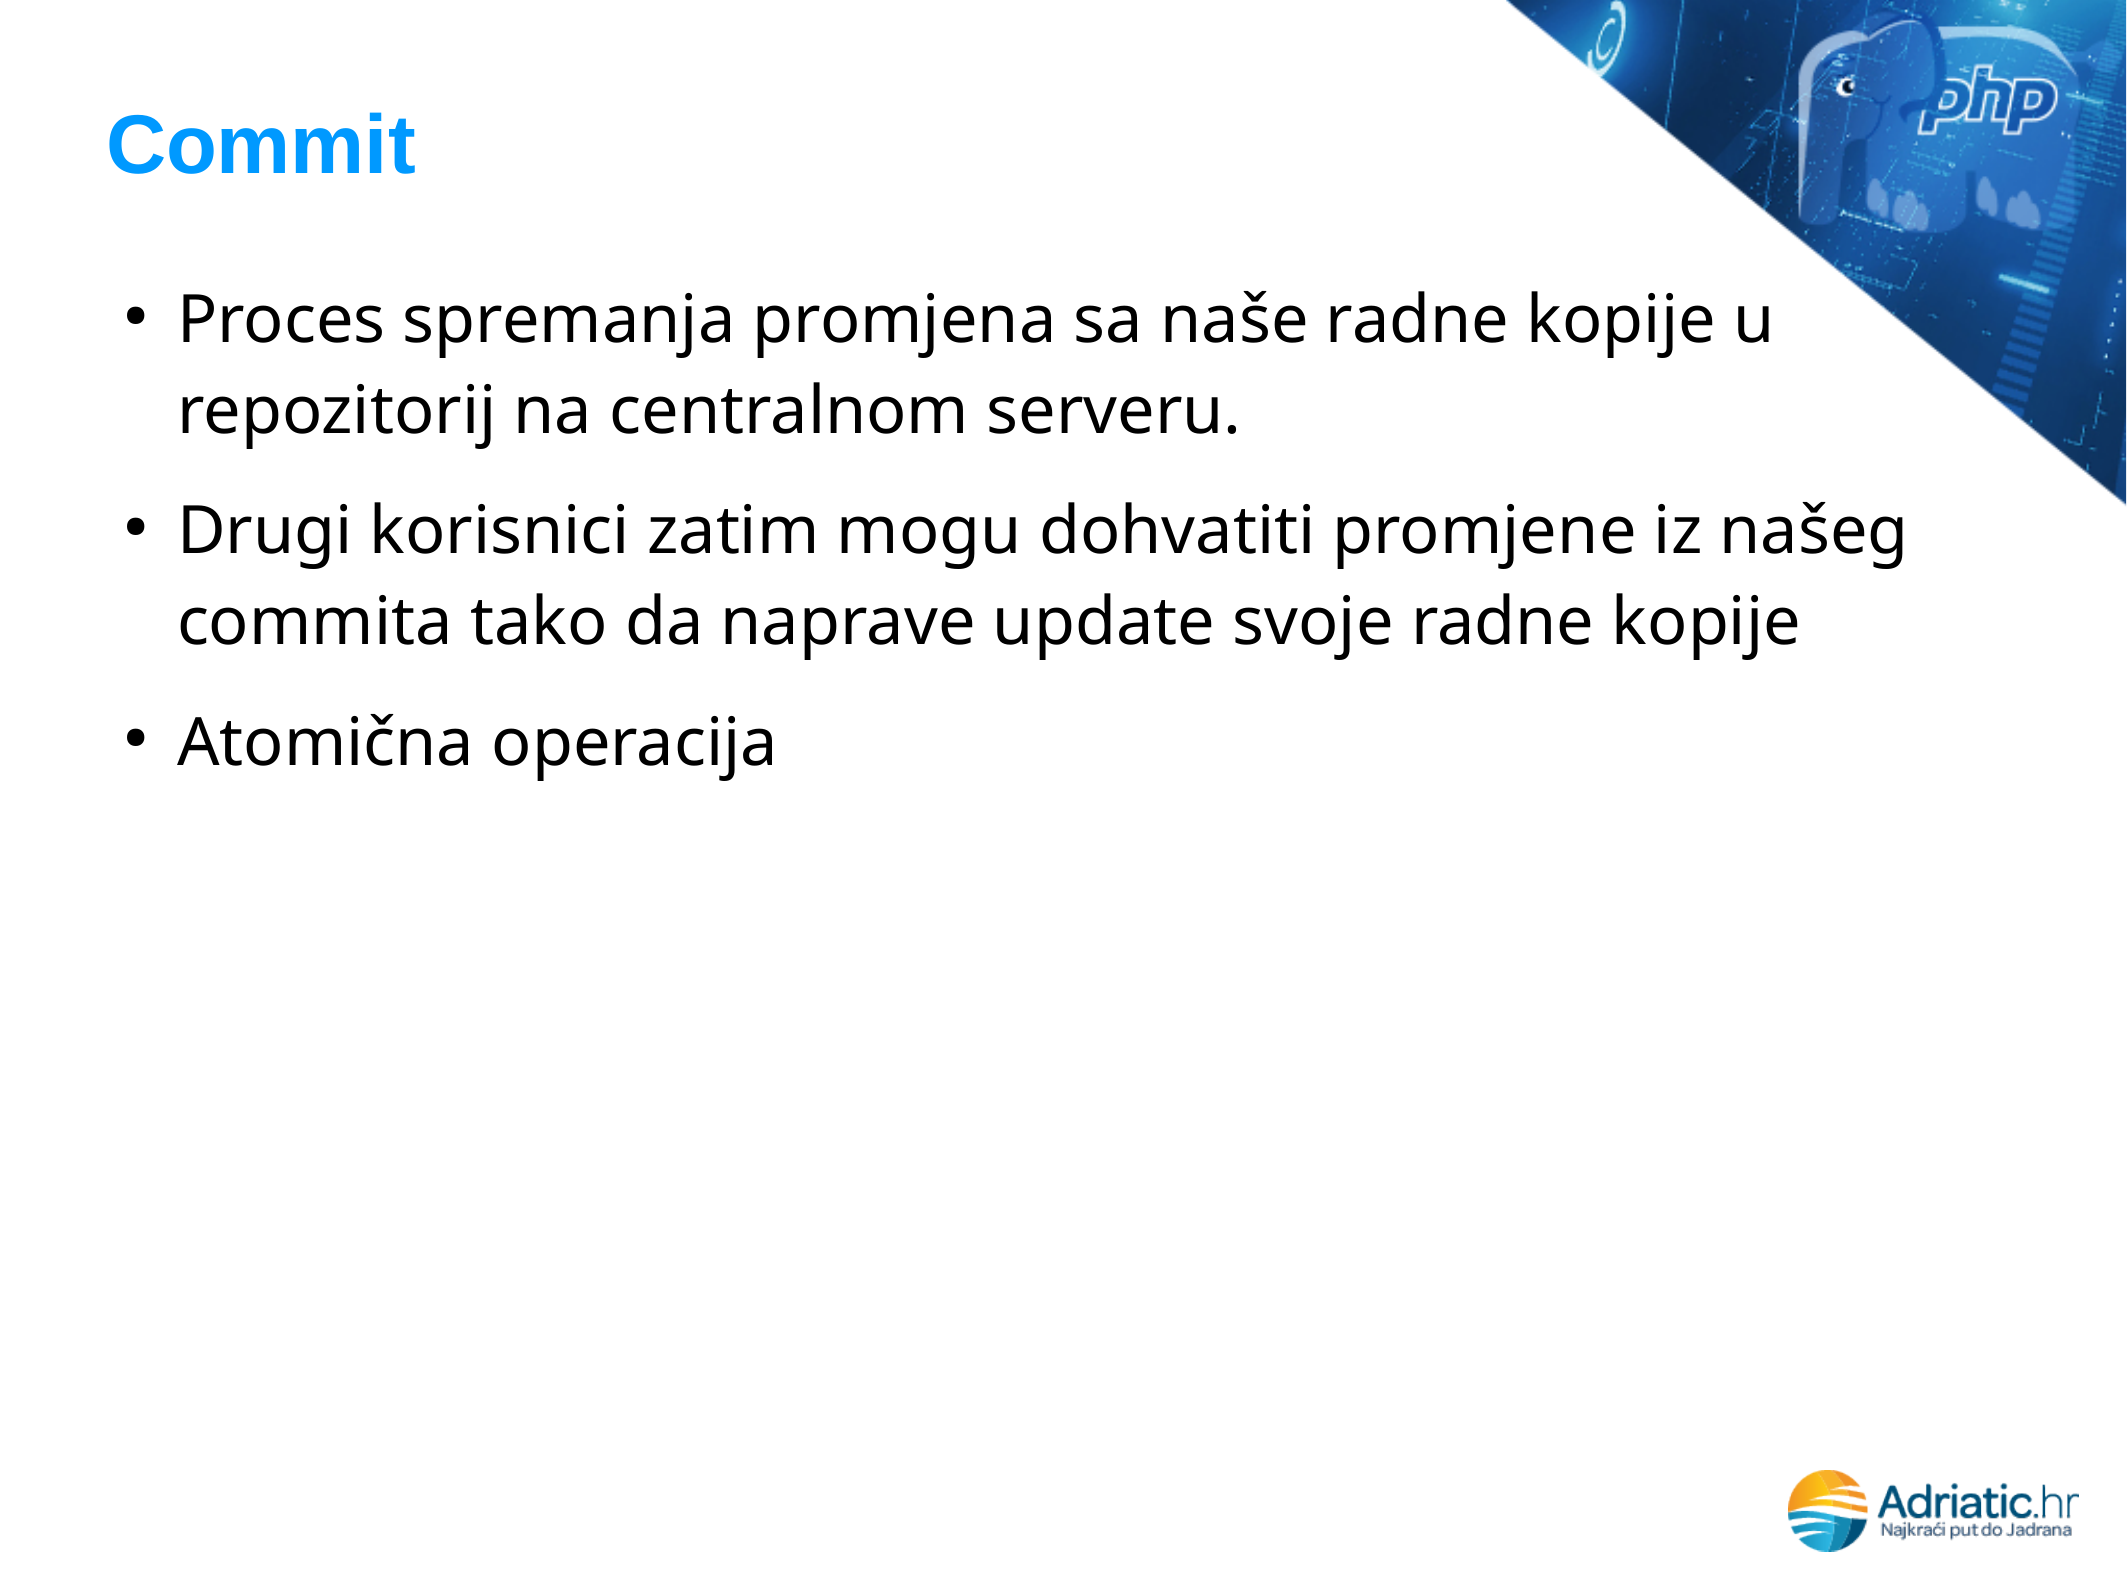

# Commit
Proces spremanja promjena sa naše radne kopije u repozitorij na centralnom serveru.
Drugi korisnici zatim mogu dohvatiti promjene iz našeg commita tako da naprave update svoje radne kopije
Atomična operacija